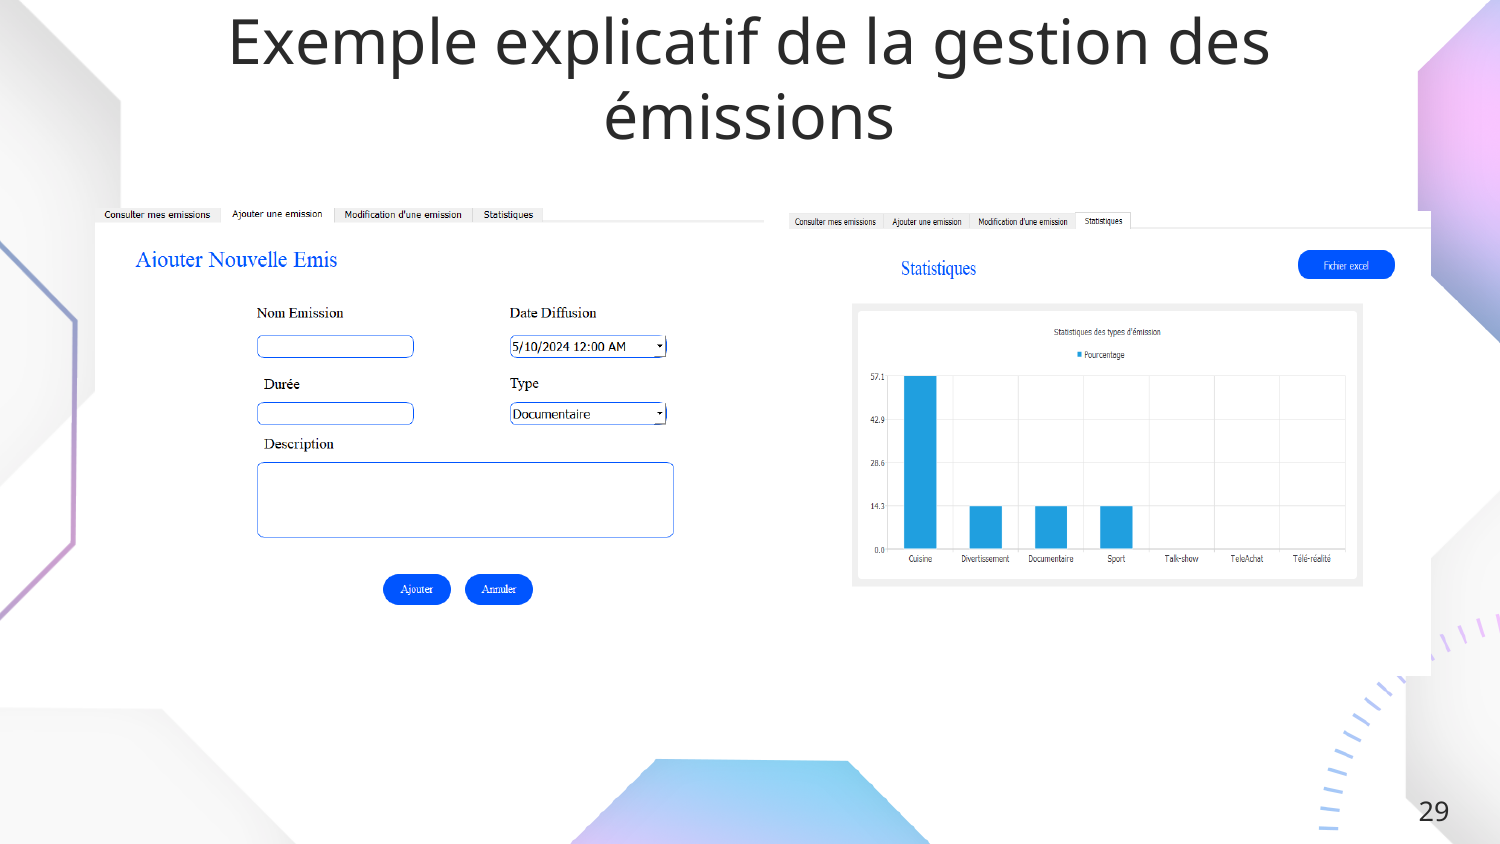

# Exemple explicatif de la gestion des émissions